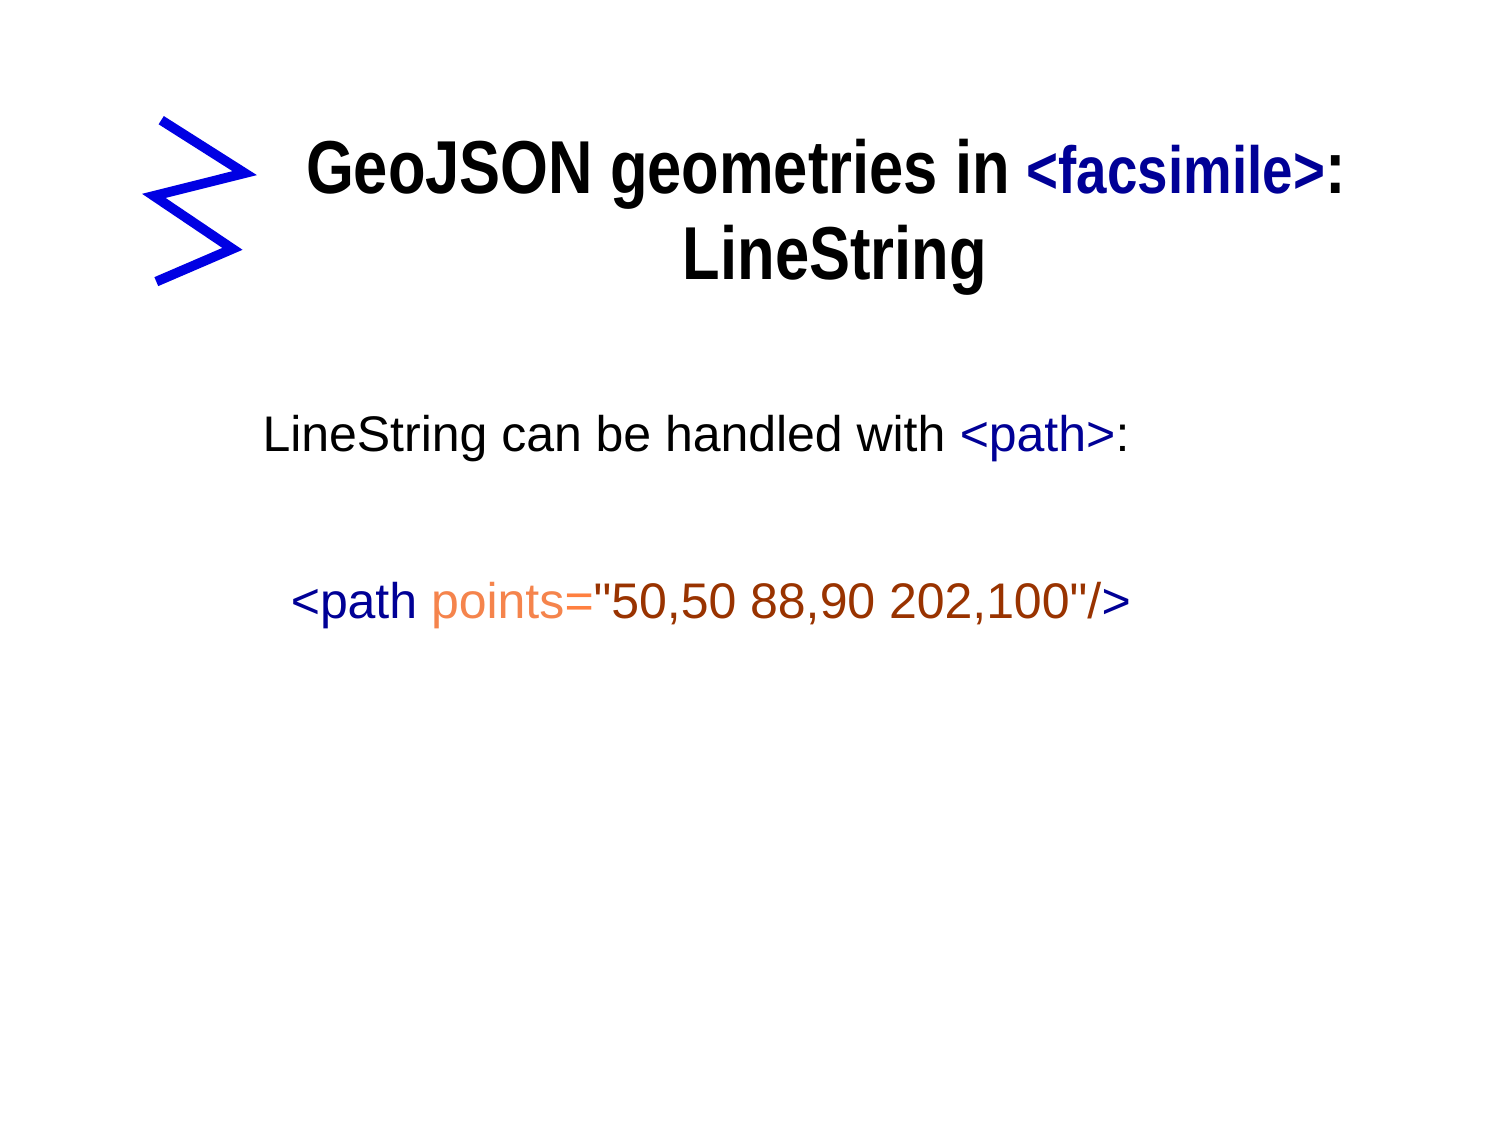

# GeoJSON geometries in <facsimile>: LineString
LineString can be handled with <path>:
 <path points="50,50 88,90 202,100"/>